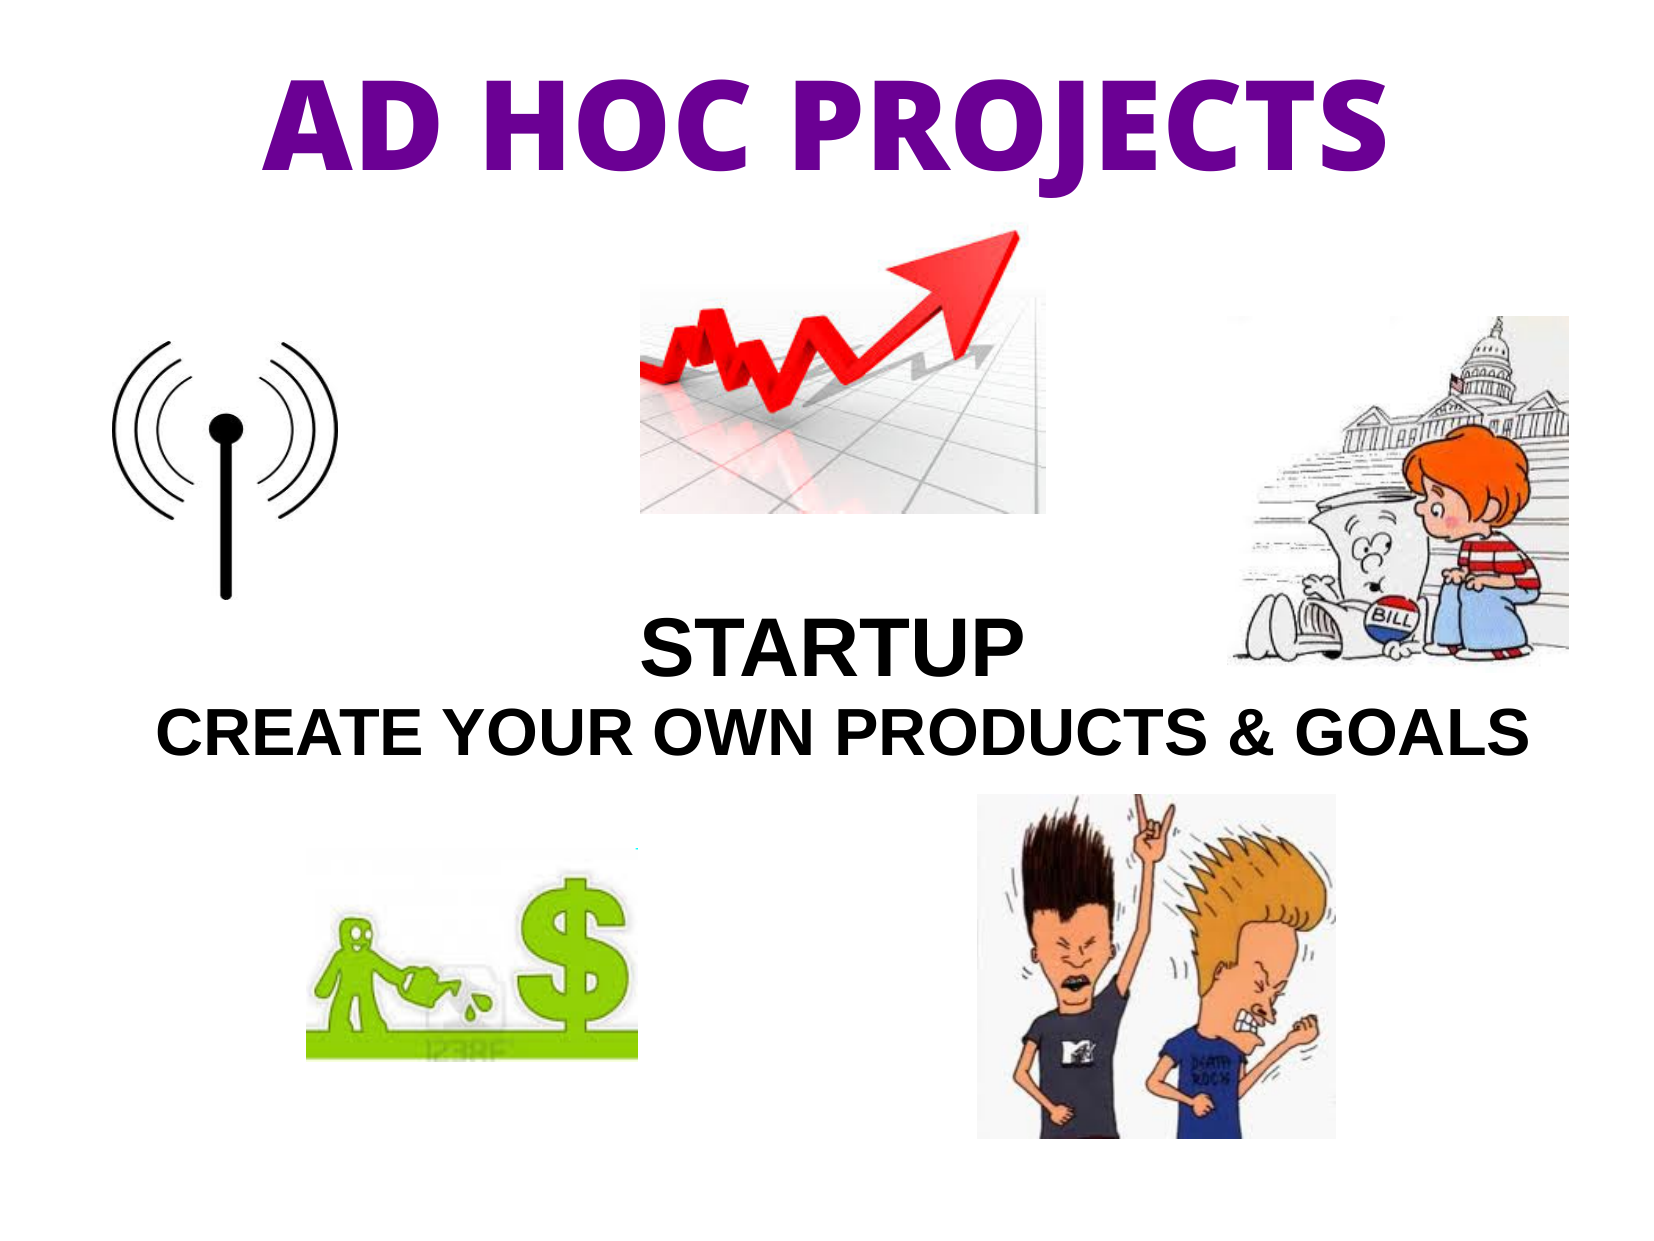

AD HOC PROJECTS
STARTUP
CREATE YOUR OWN PRODUCTS & GOALS